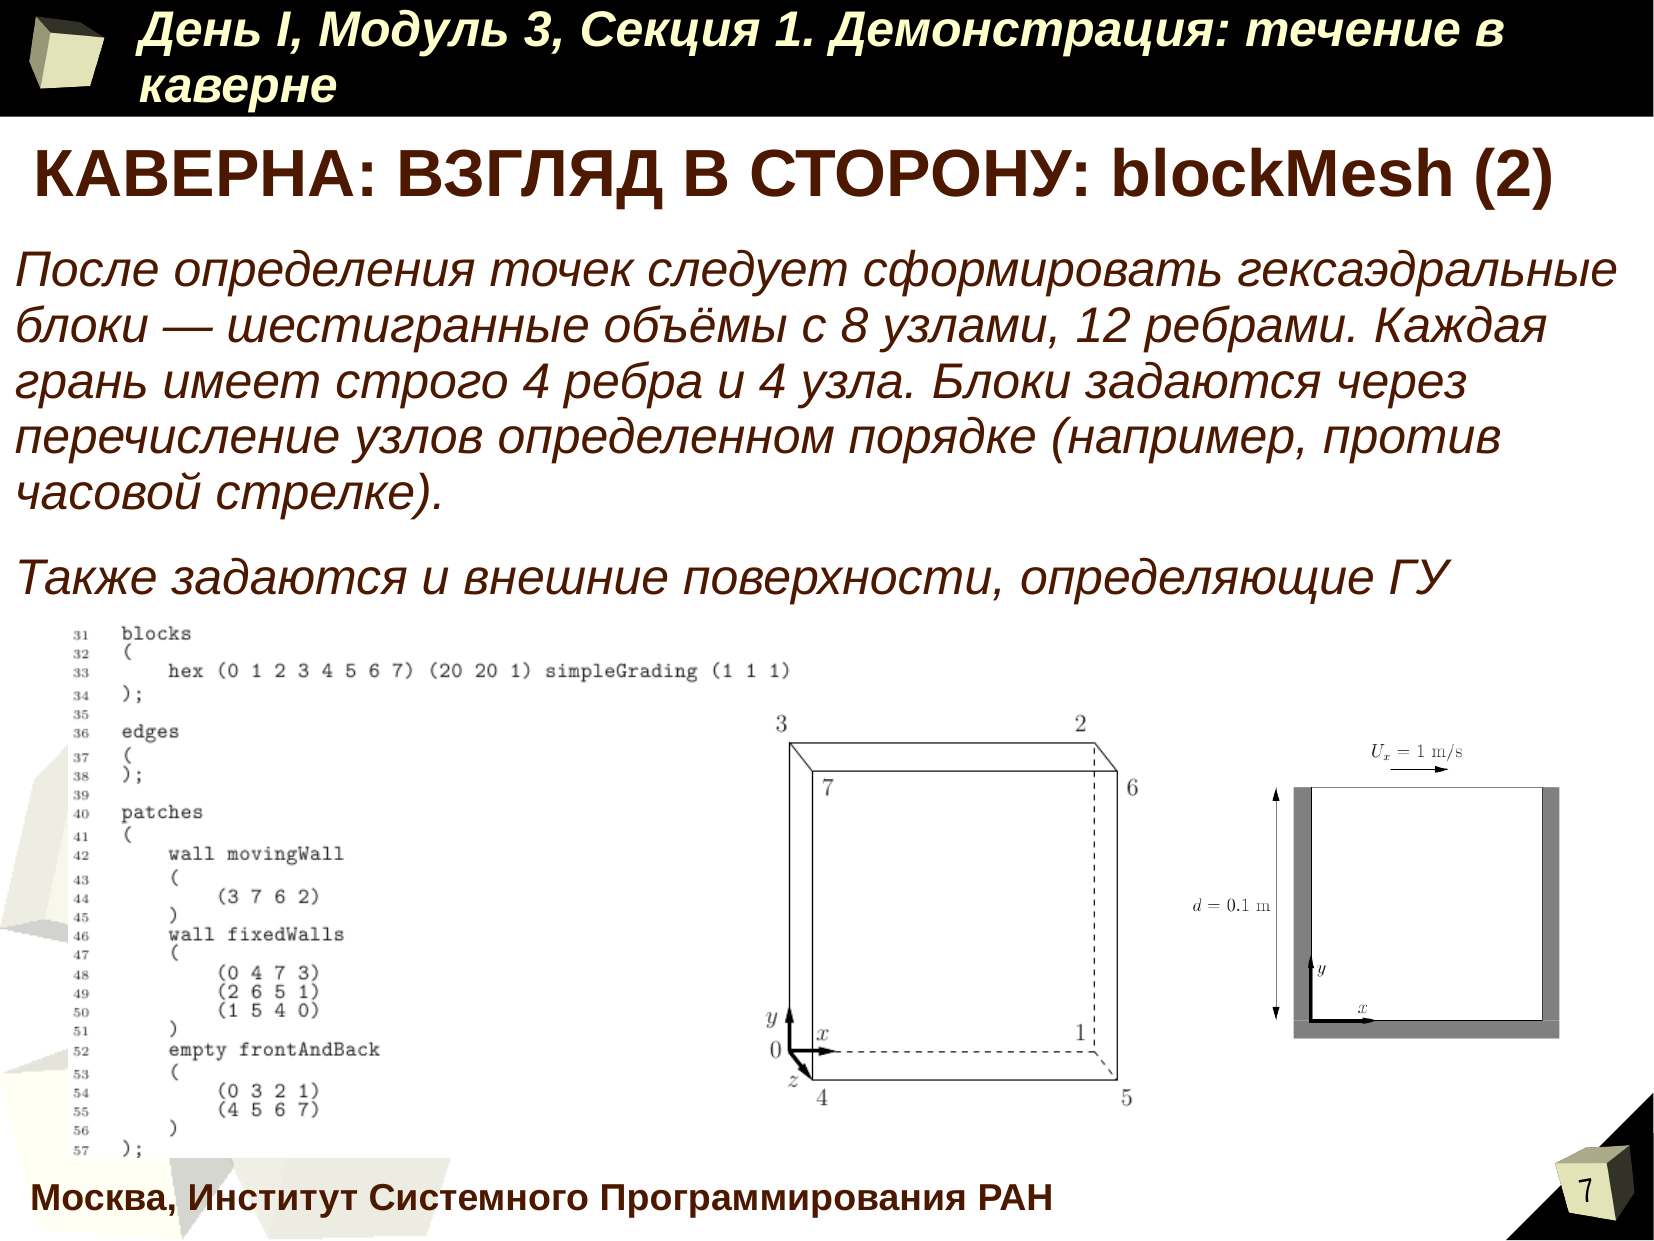

КАВЕРНА: ВЗГЛЯД В СТОРОНУ: blockMesh (2)
После определения точек следует сформировать гексаэдральные блоки — шестигранные объёмы с 8 узлами, 12 ребрами. Каждая грань имеет строго 4 ребра и 4 узла. Блоки задаются через перечисление узлов определенном порядке (например, против часовой стрелке).
Также задаются и внешние поверхности, определяющие ГУ